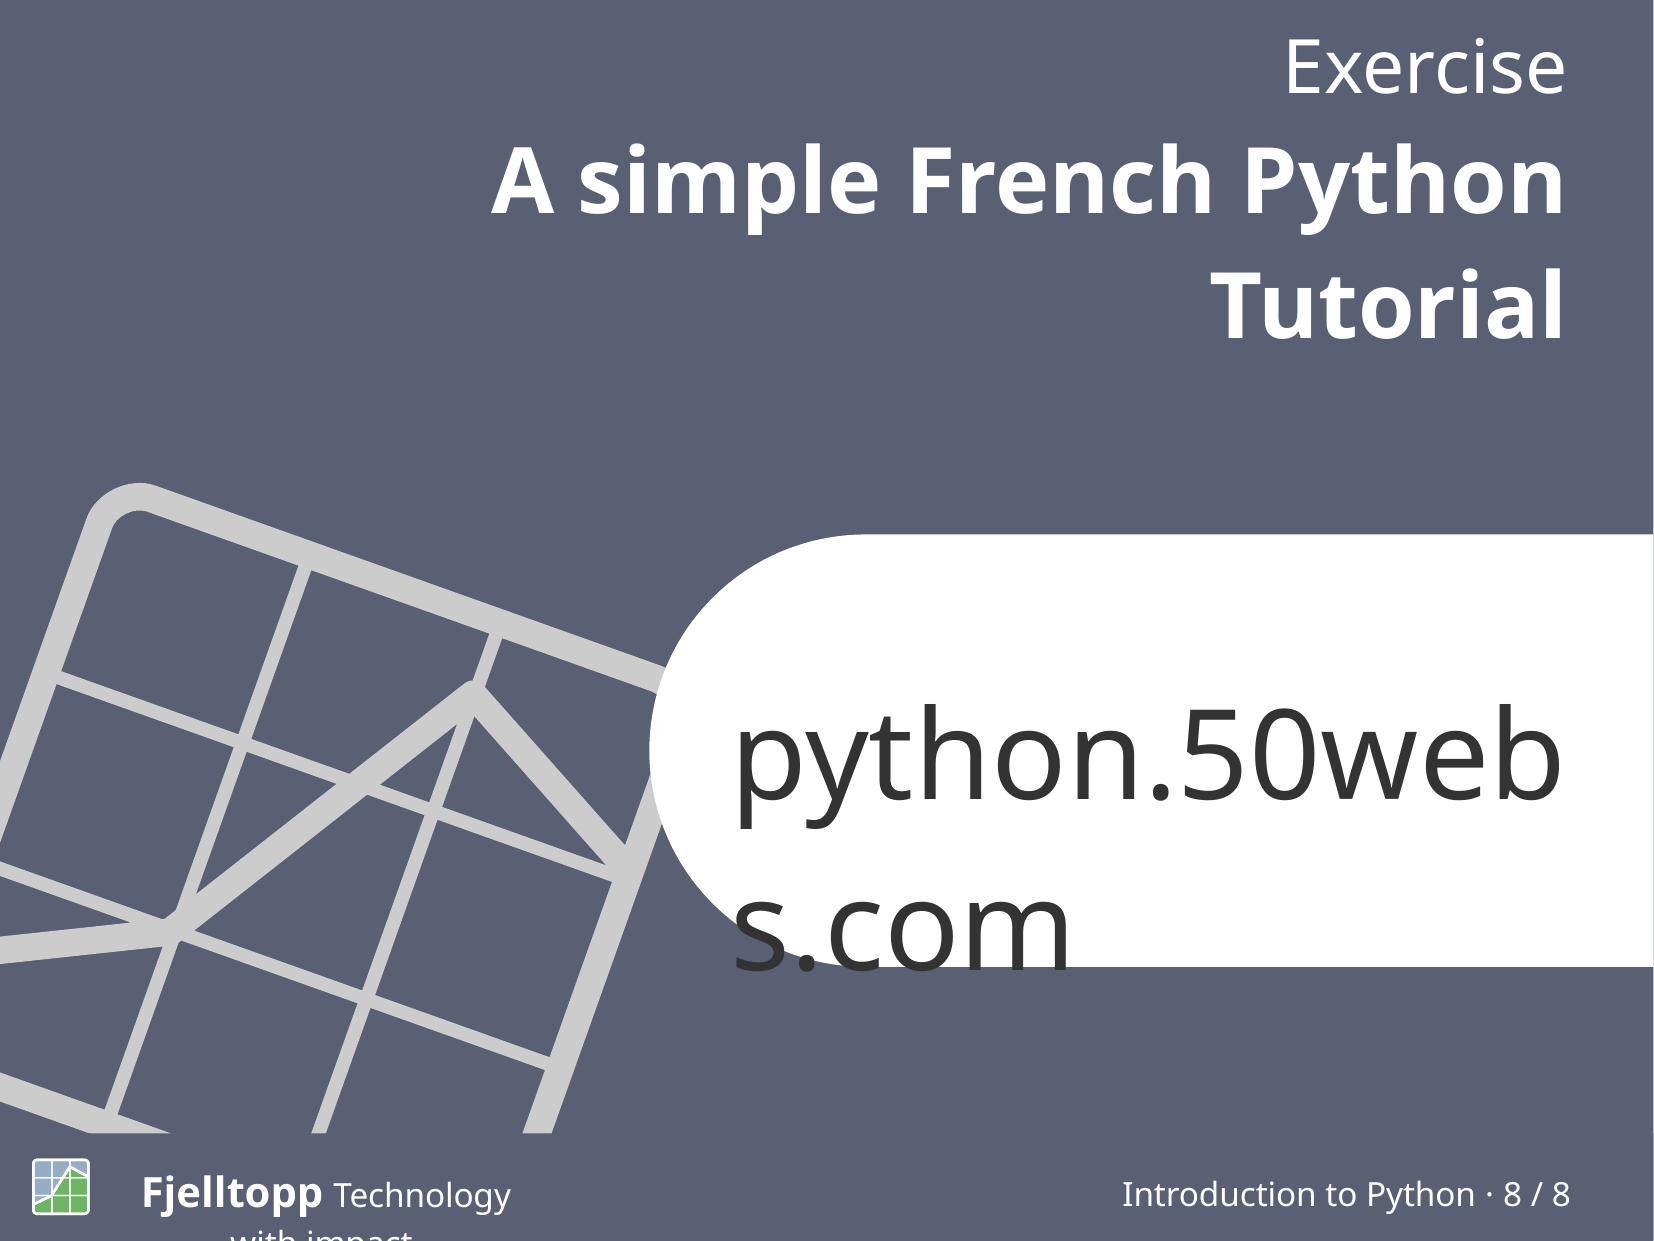

# Exercise A simple French Python Tutorial
python.50webs.com
Fjelltopp Technology with impact.
<footer> · / 8